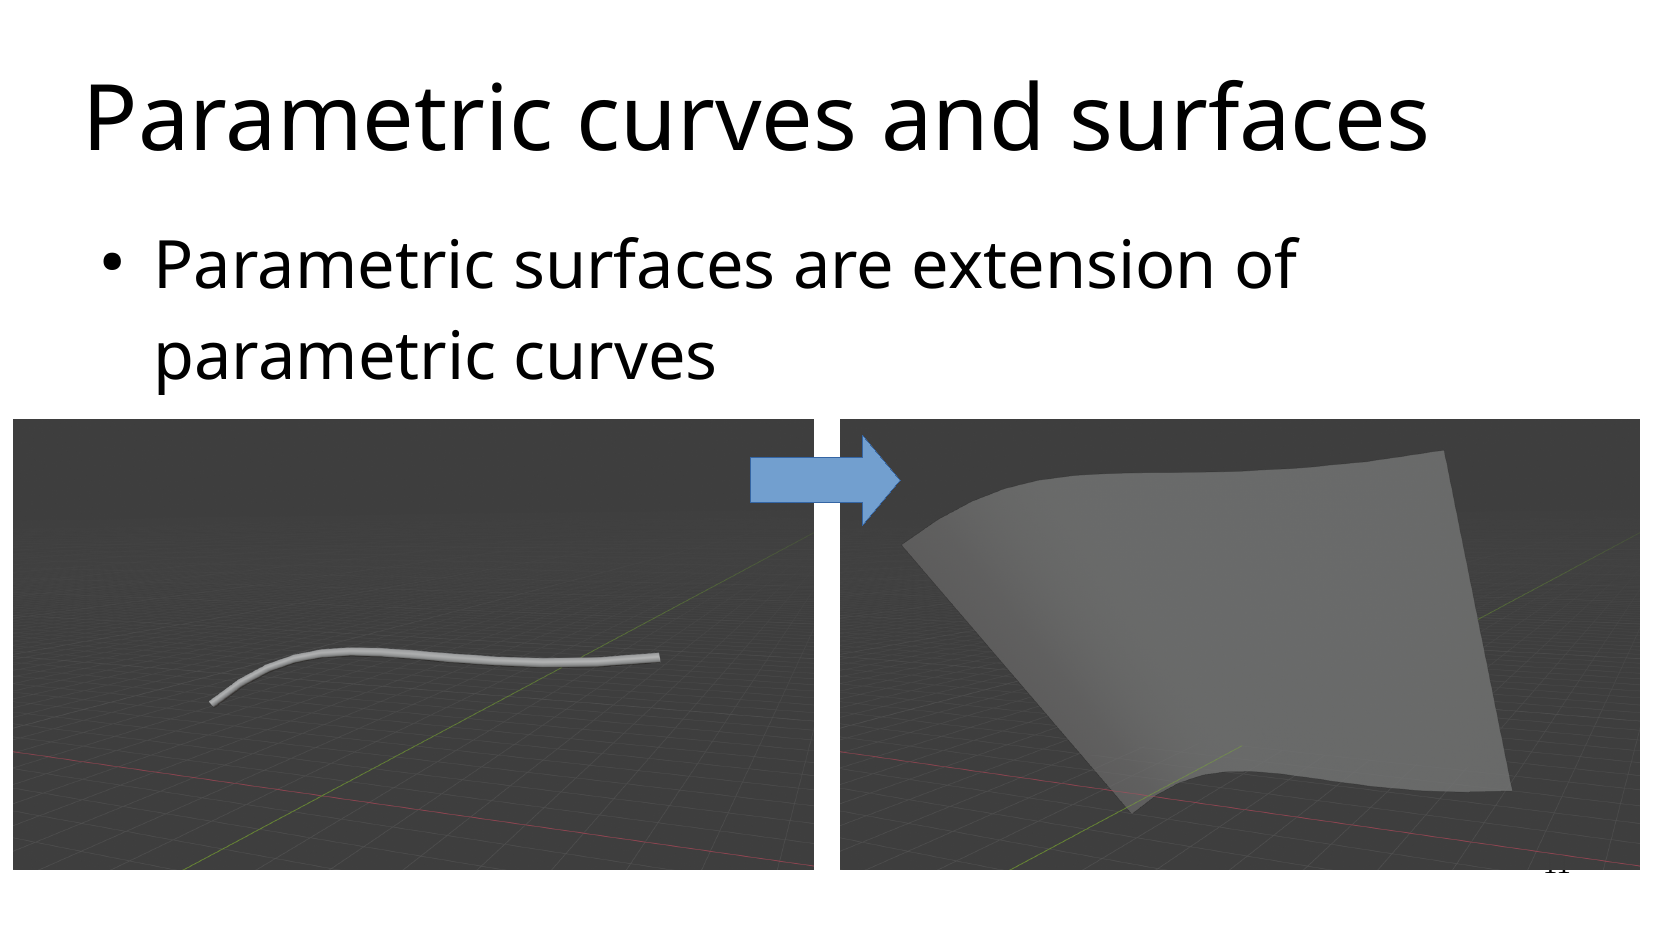

# Parametric curves and surfaces
Parametric surfaces are extension of parametric curves
11